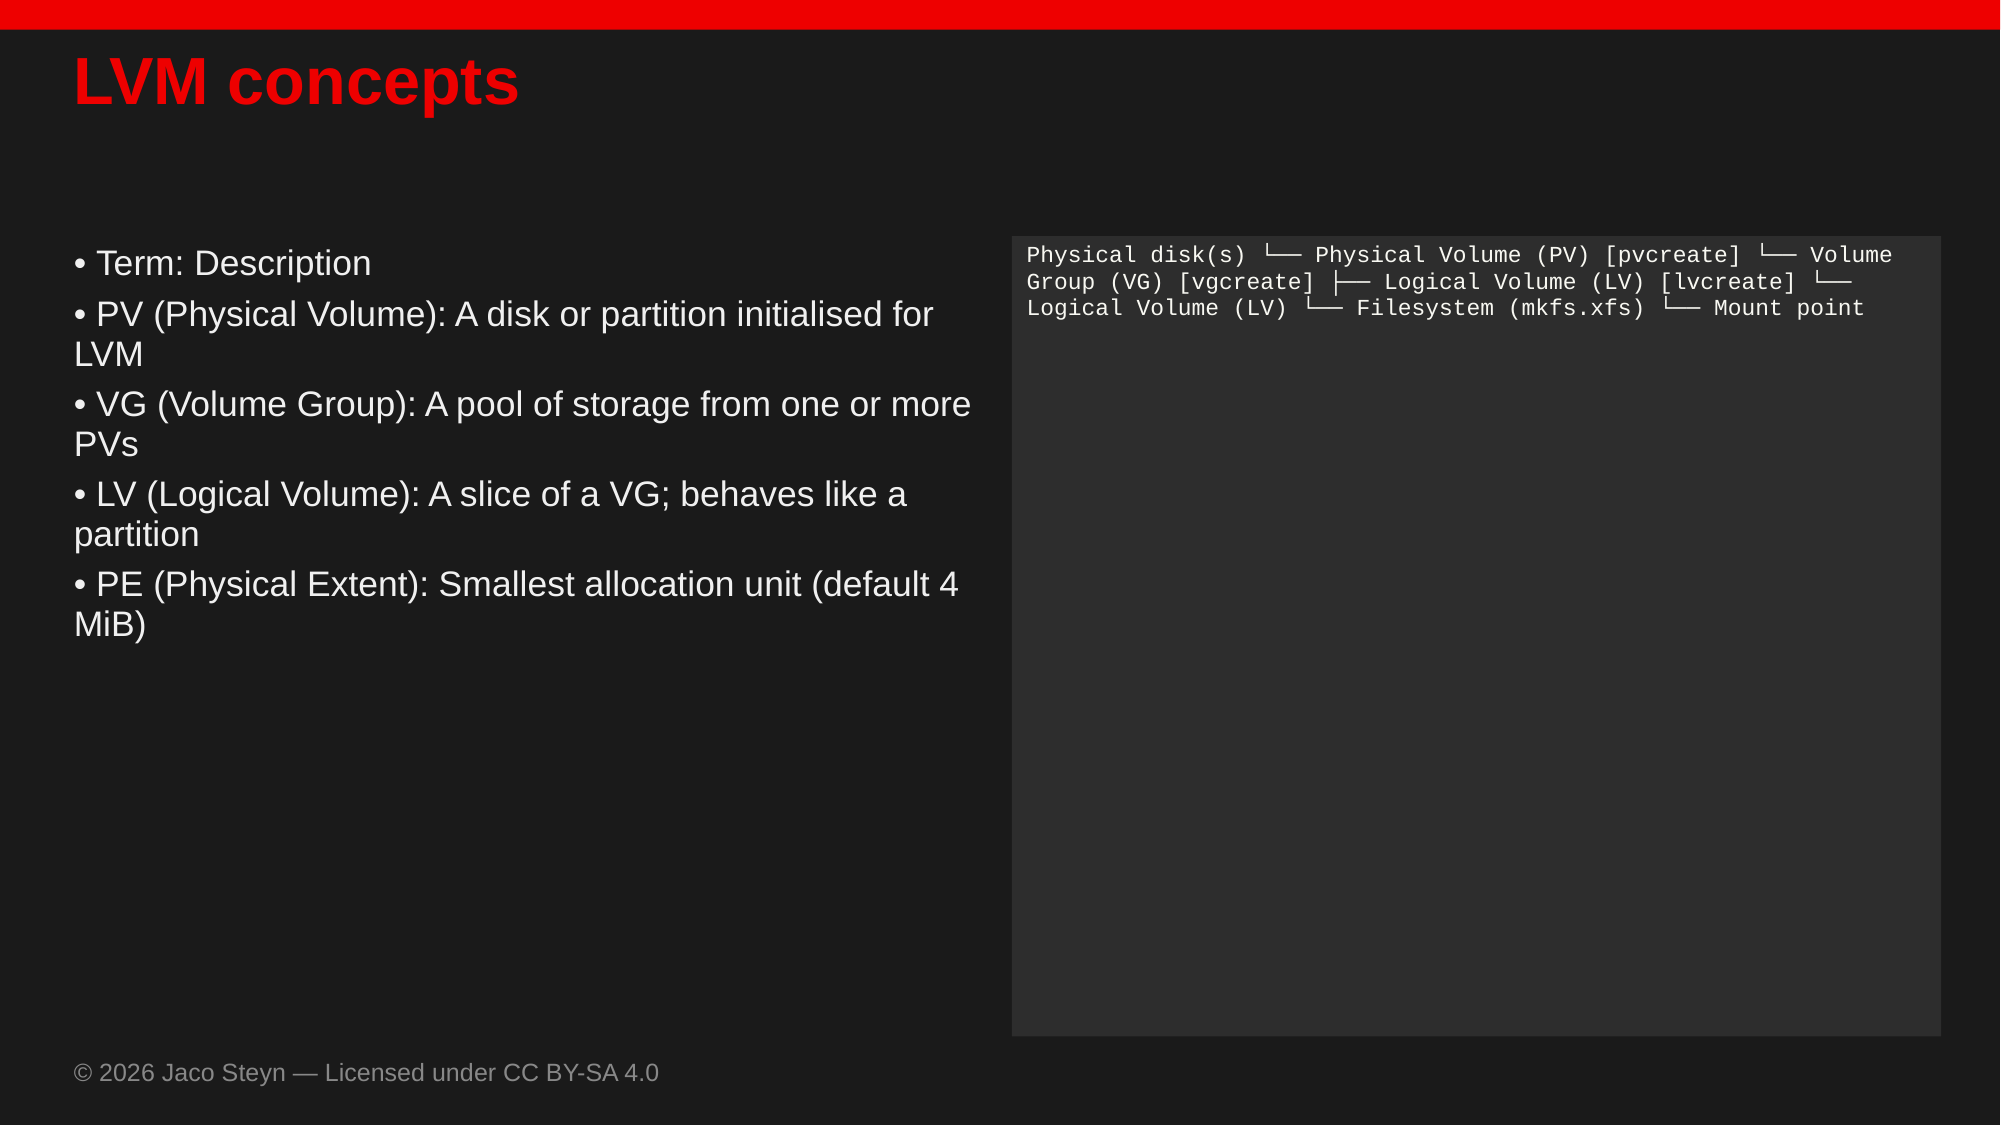

LVM concepts
• Term: Description
• PV (Physical Volume): A disk or partition initialised for LVM
• VG (Volume Group): A pool of storage from one or more PVs
• LV (Logical Volume): A slice of a VG; behaves like a partition
• PE (Physical Extent): Smallest allocation unit (default 4 MiB)
Physical disk(s) └── Physical Volume (PV) [pvcreate] └── Volume Group (VG) [vgcreate] ├── Logical Volume (LV) [lvcreate] └── Logical Volume (LV) └── Filesystem (mkfs.xfs) └── Mount point
© 2026 Jaco Steyn — Licensed under CC BY-SA 4.0